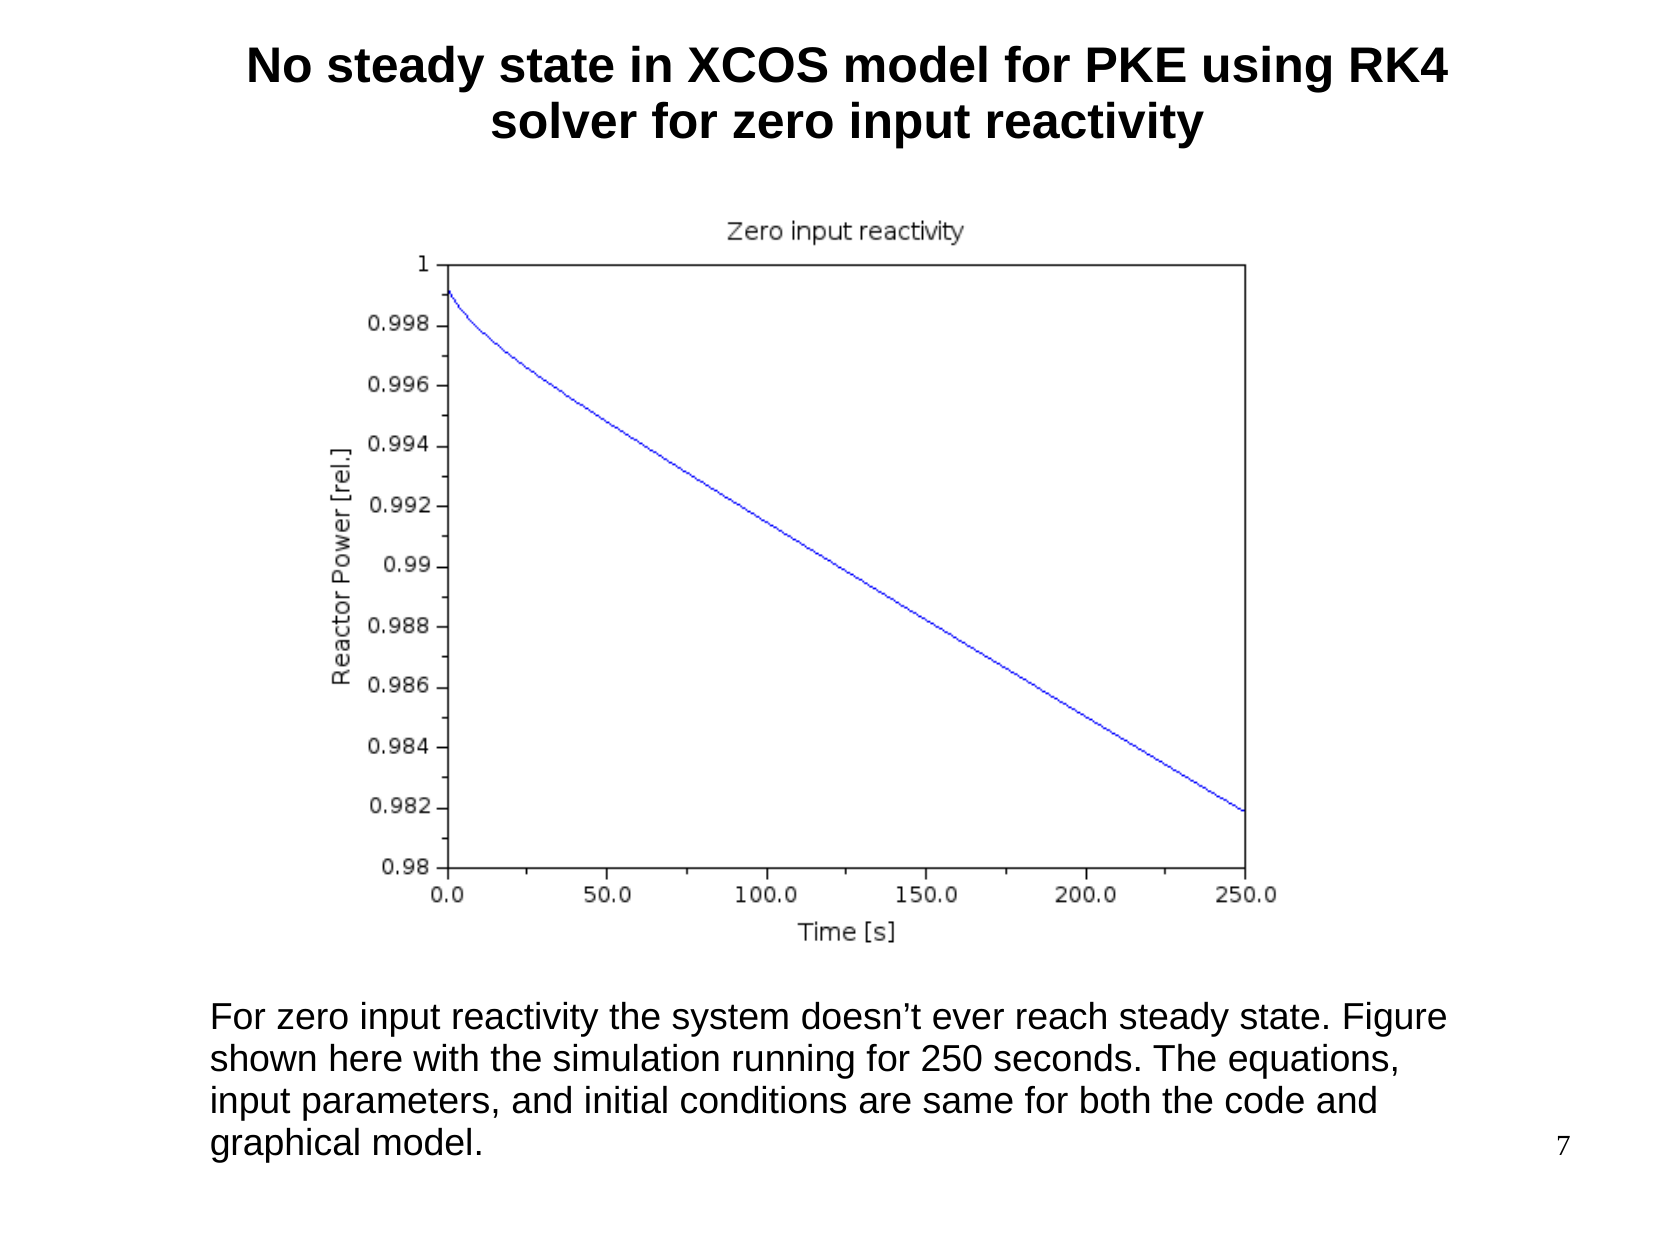

No steady state in XCOS model for PKE using RK4 solver for zero input reactivity
For zero input reactivity the system doesn’t ever reach steady state. Figure shown here with the simulation running for 250 seconds. The equations, input parameters, and initial conditions are same for both the code and graphical model.
7